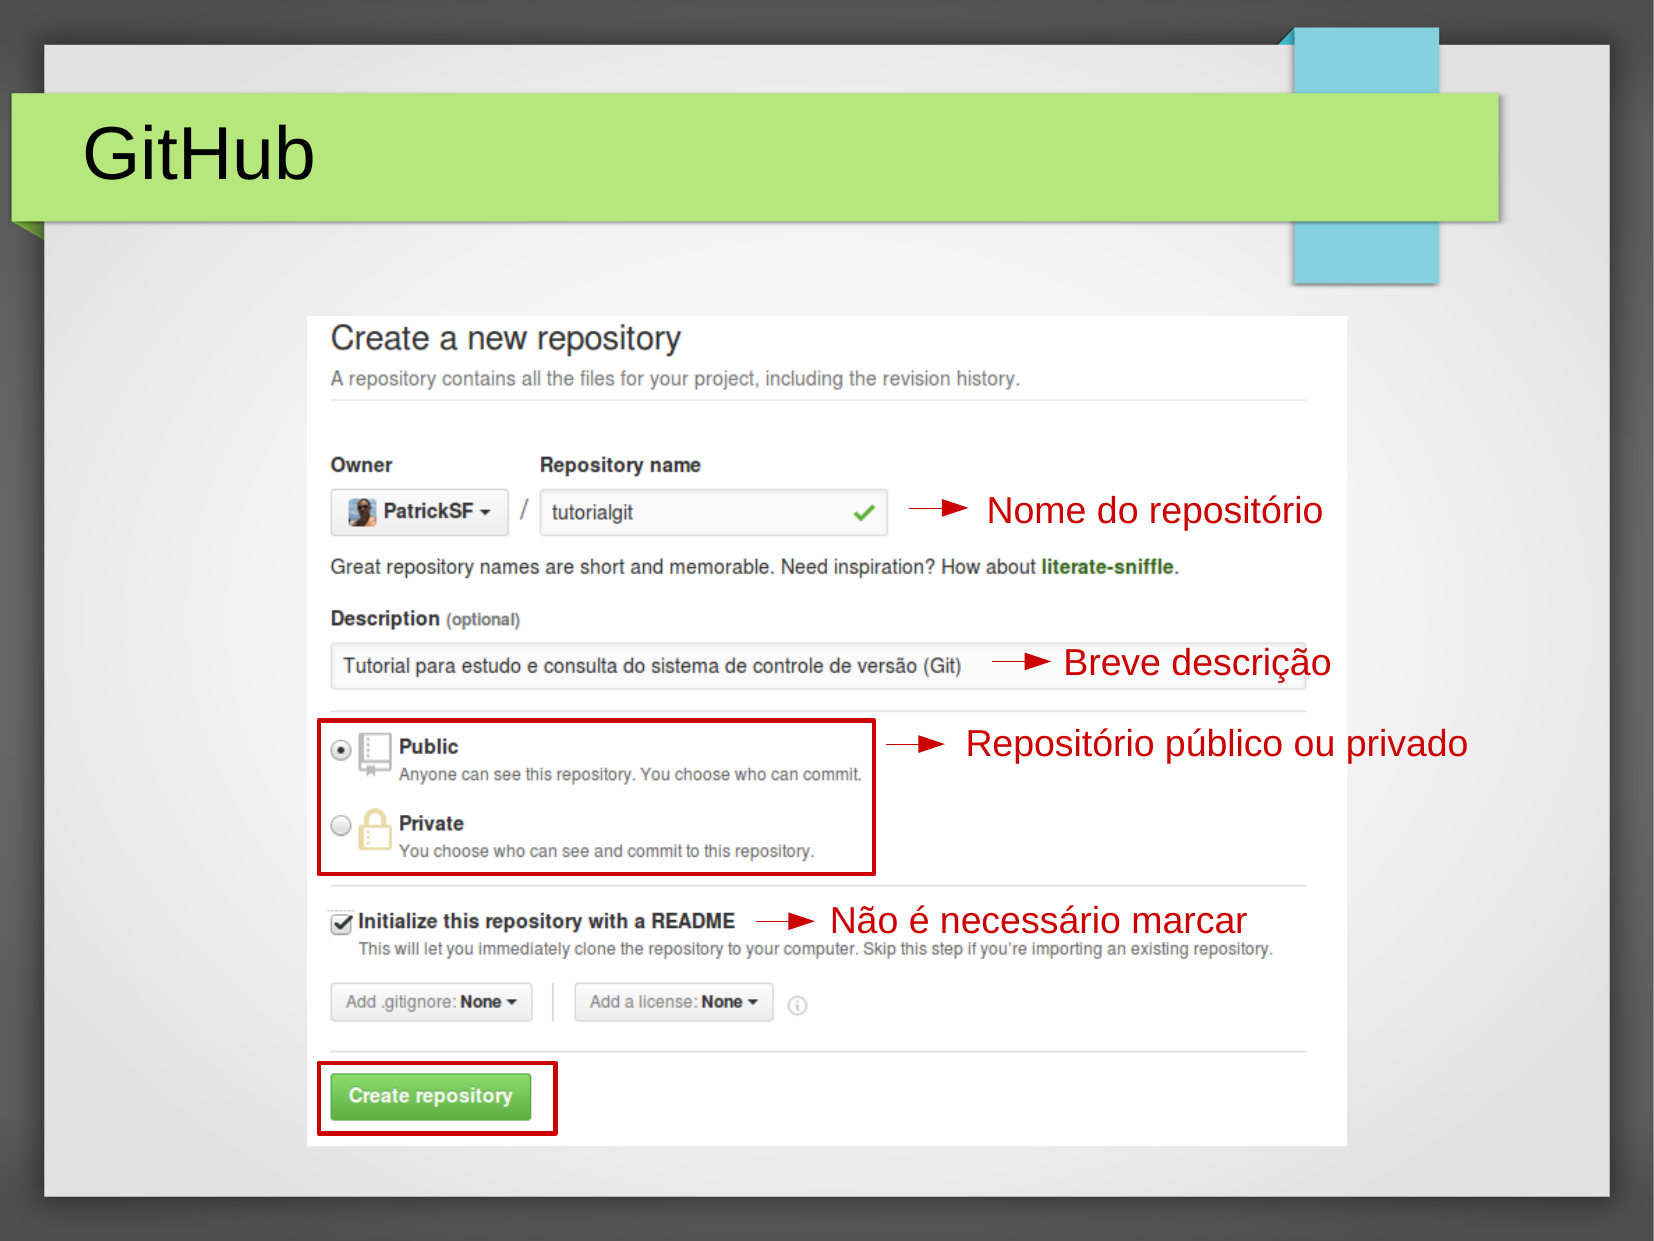

# GitHub
Nome do repositório
Breve descrição
Repositório público ou privado
Não é necessário marcar